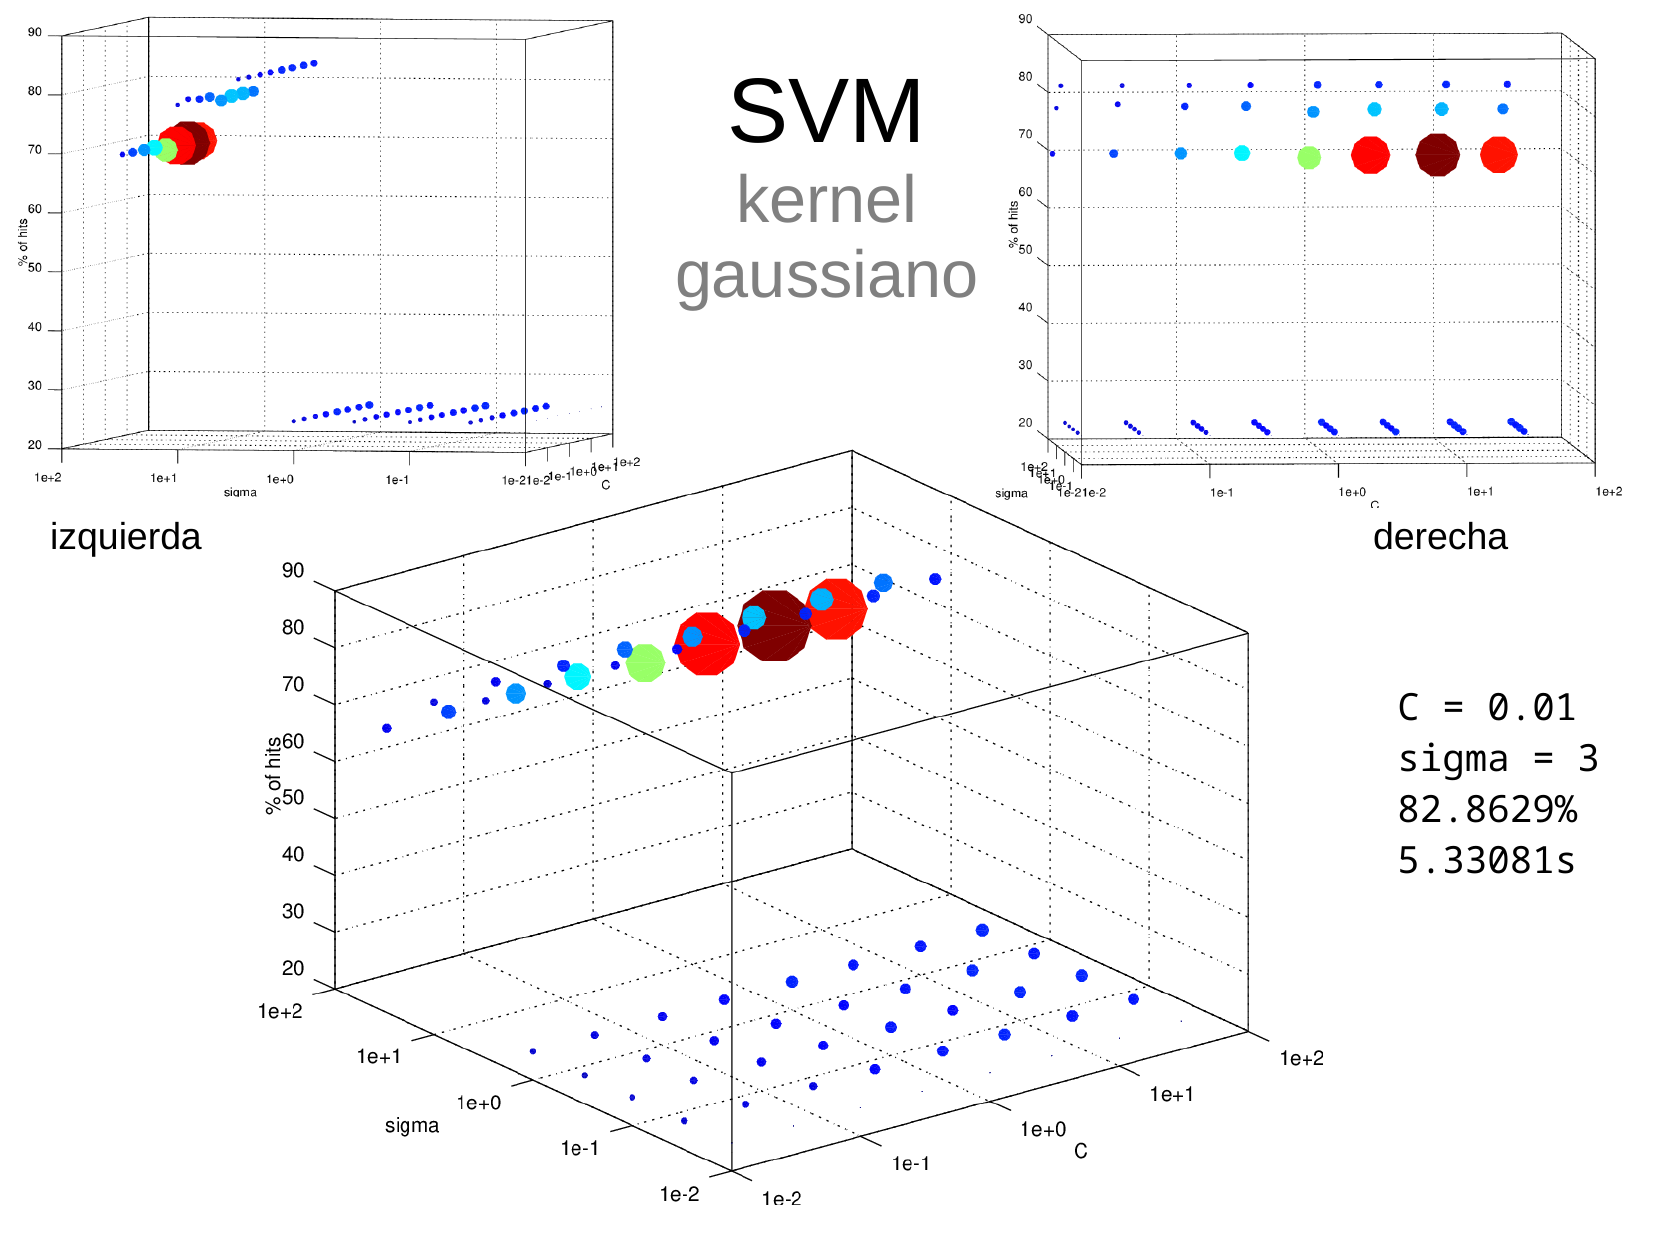

# SVM kernel gaussiano
izquierda
derecha
C = 0.01
sigma = 3
82.8629%
5.33081s